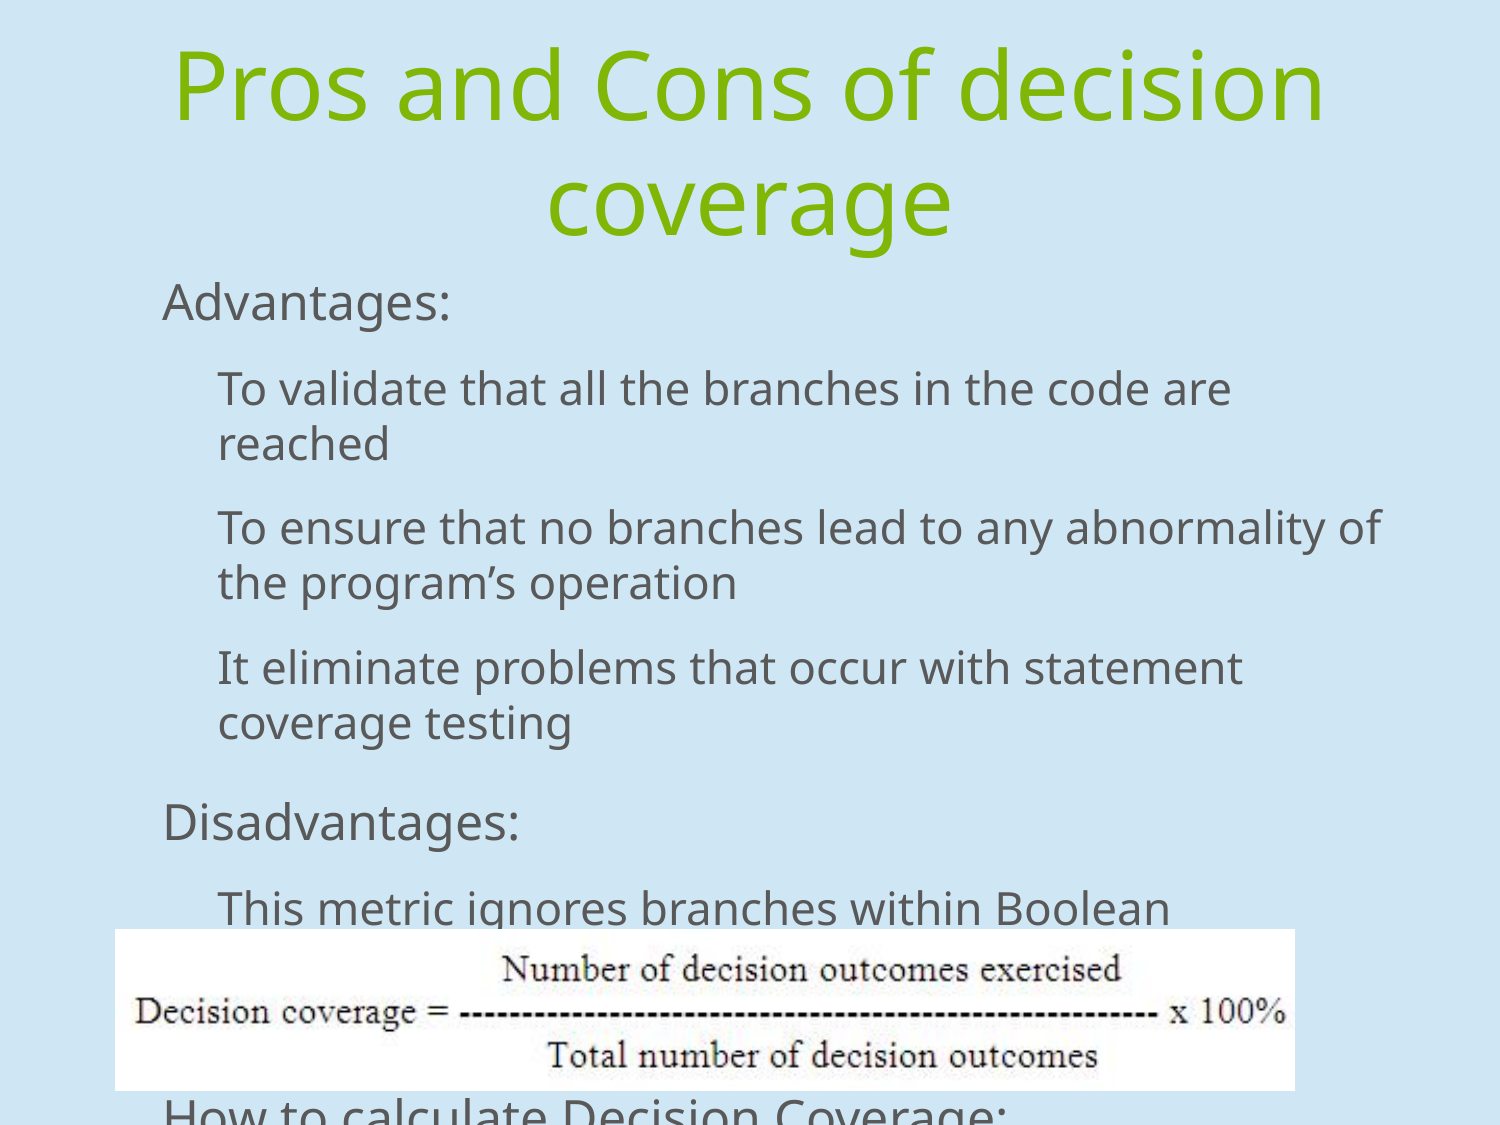

# Pros and Cons of decision coverage
Advantages:
To validate that all the branches in the code are reached
To ensure that no branches lead to any abnormality of the program’s operation
It eliminate problems that occur with statement coverage testing
Disadvantages:
This metric ignores branches within Boolean expressions which occur due to short-circuit operators.
How to calculate Decision Coverage: